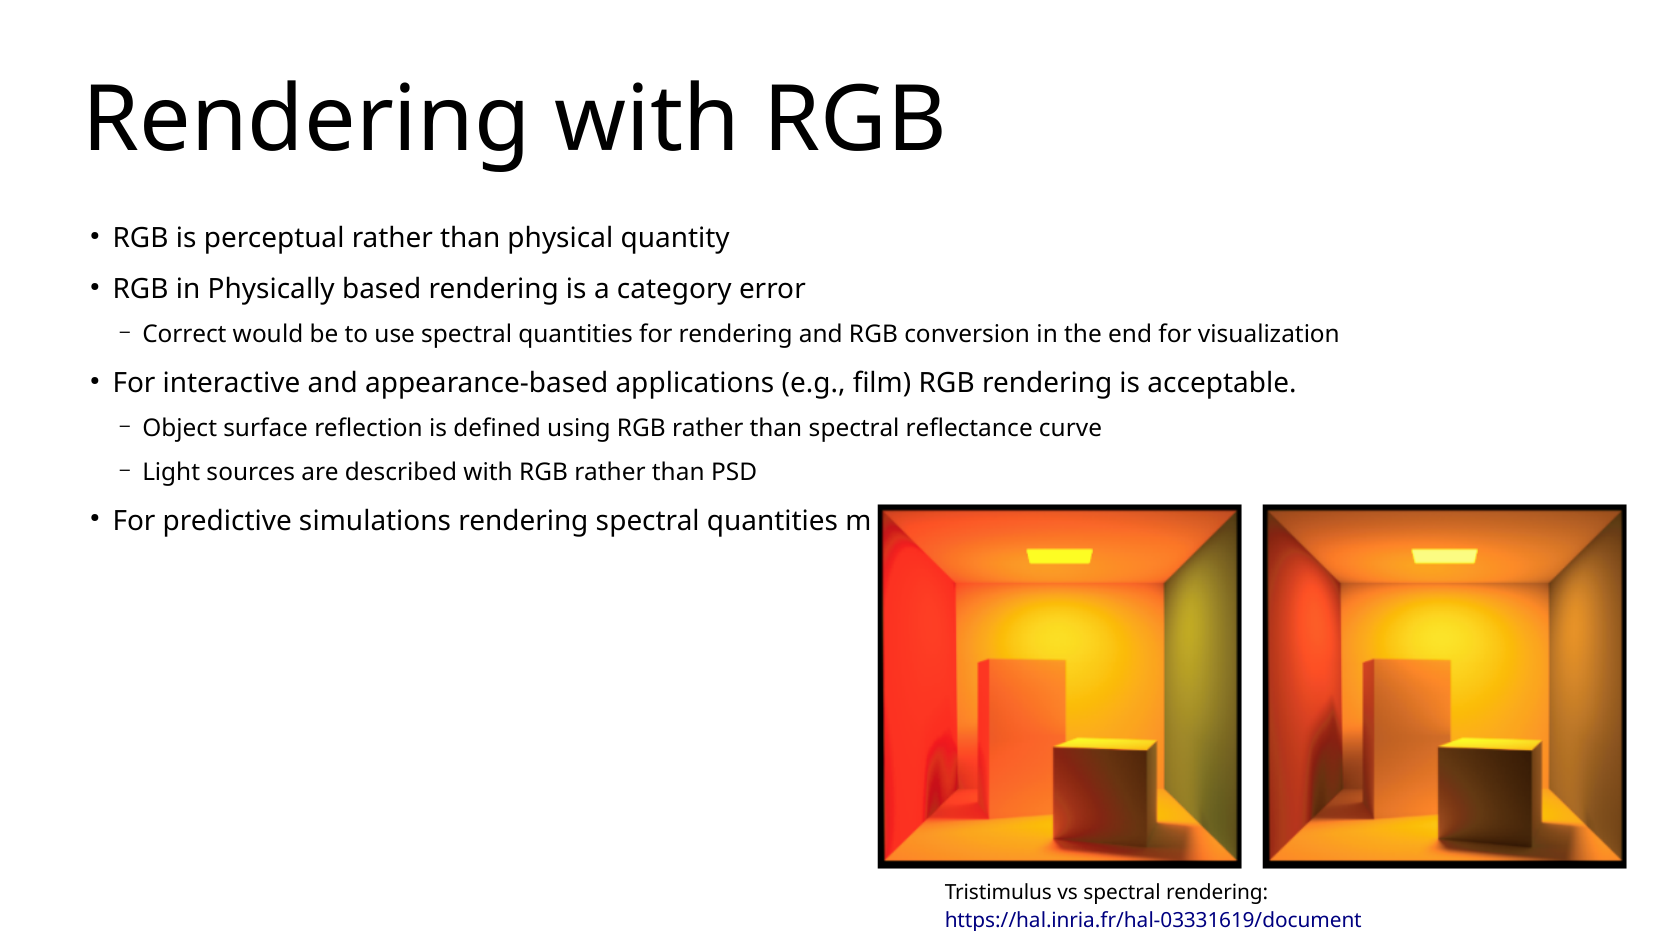

# Rendering with RGB
RGB is perceptual rather than physical quantity
RGB in Physically based rendering is a category error
Correct would be to use spectral quantities for rendering and RGB conversion in the end for visualization
For interactive and appearance-based applications (e.g., film) RGB rendering is acceptable.
Object surface reflection is defined using RGB rather than spectral reflectance curve
Light sources are described with RGB rather than PSD
For predictive simulations rendering spectral quantities must be used.
Tristimulus vs spectral rendering: https://hal.inria.fr/hal-03331619/document